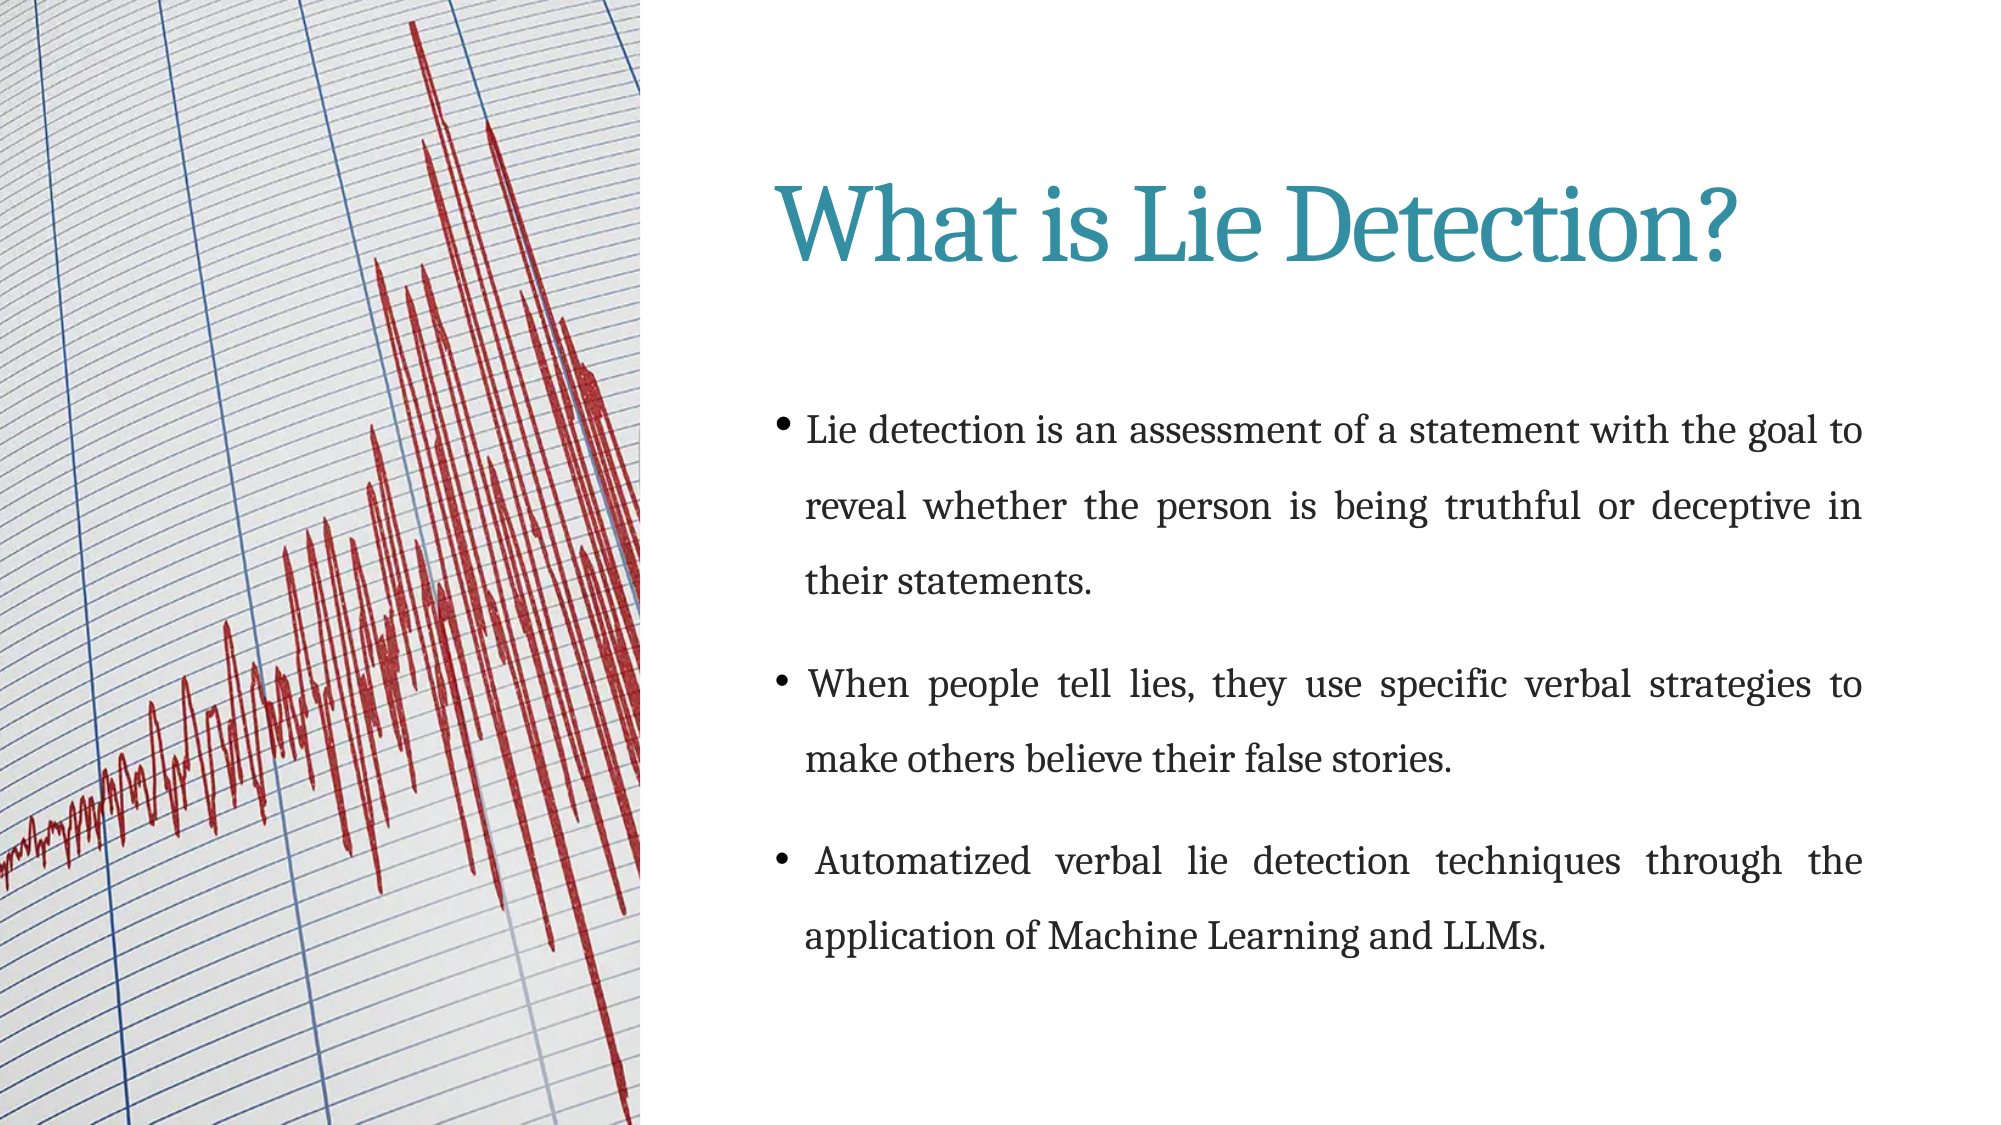

What is Lie Detection?
# Lie detection is an assessment of a statement with the goal to reveal whether the person is being truthful or deceptive in their statements.
 When people tell lies, they use specific verbal strategies to make others believe their false stories.
 Automatized verbal lie detection techniques through the application of Machine Learning and LLMs.